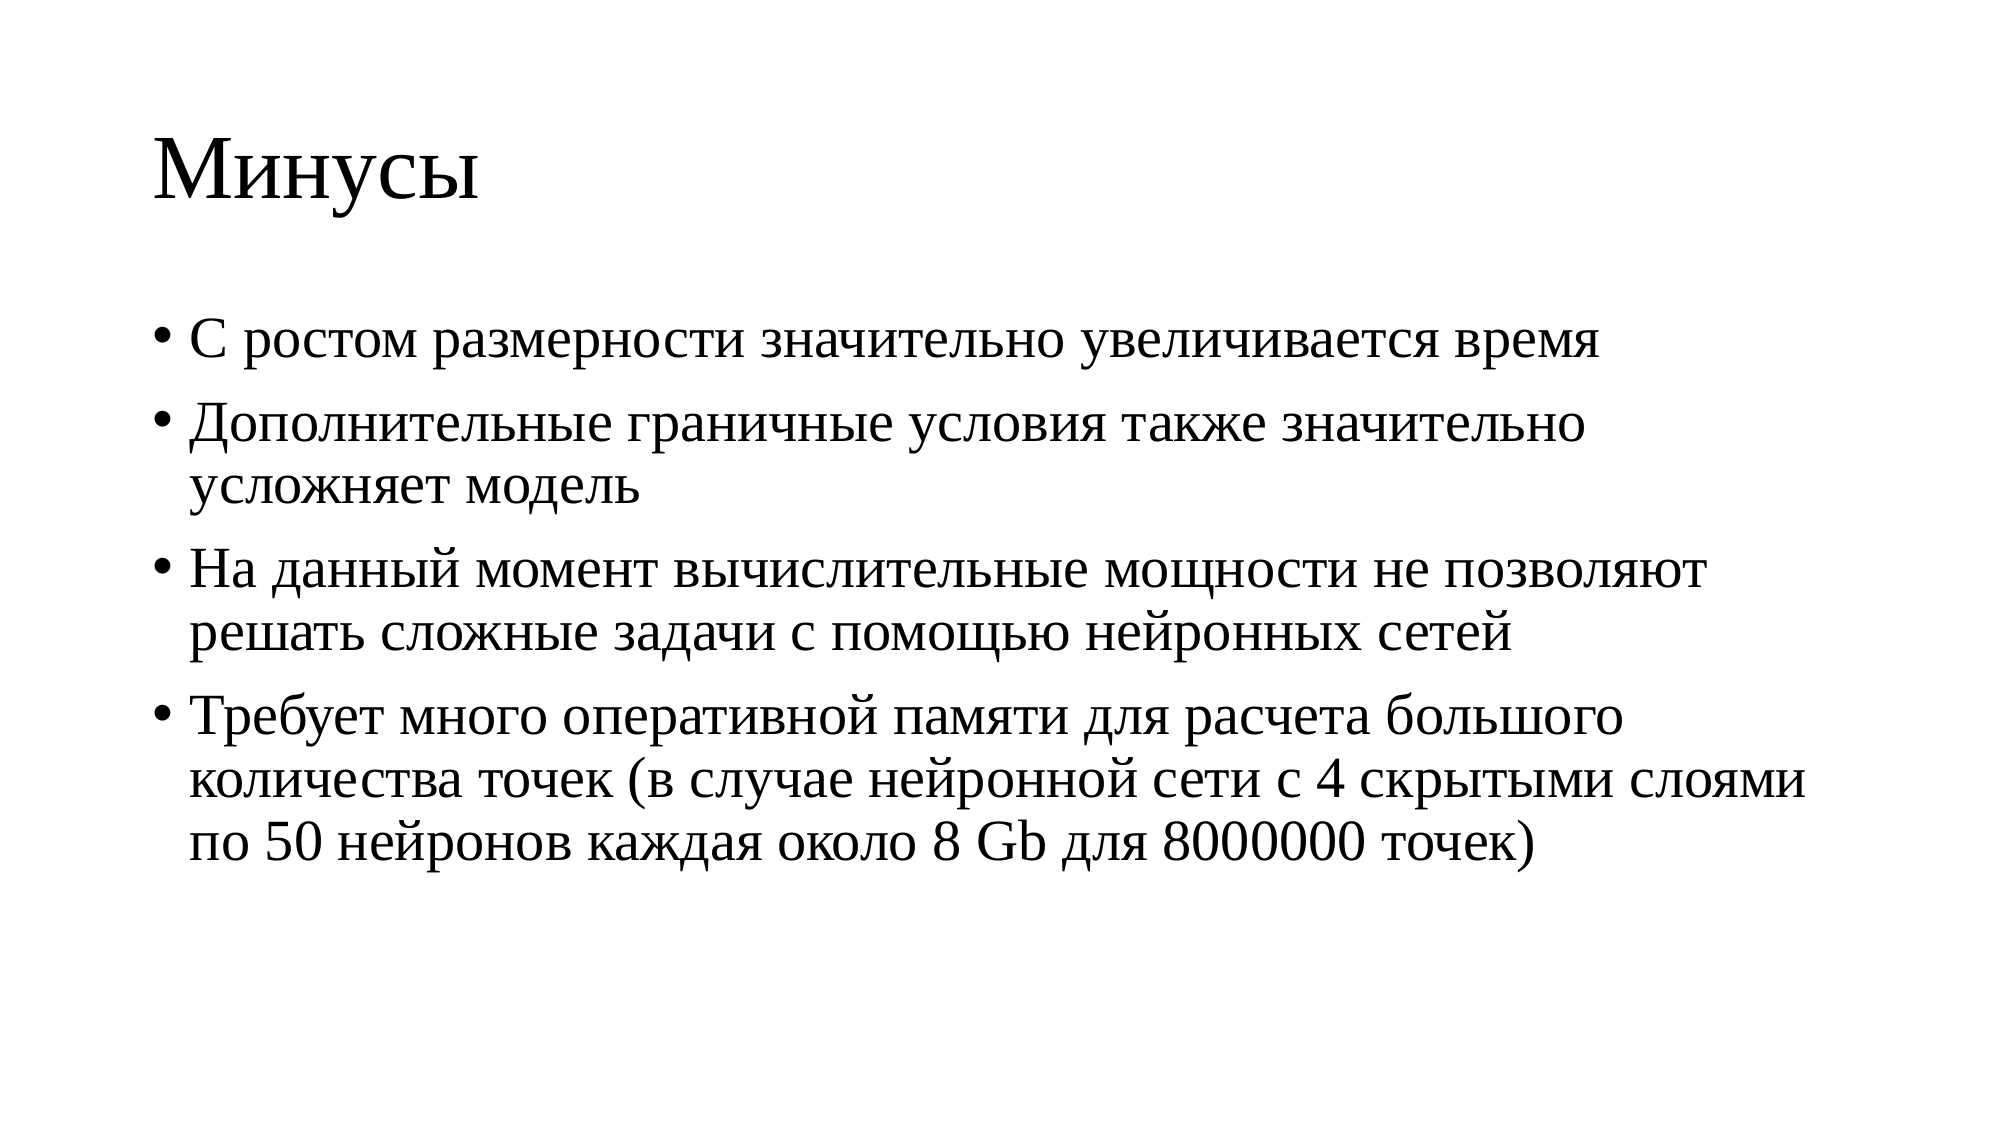

# Минусы
С ростом размерности значительно увеличивается время
Дополнительные граничные условия также значительно усложняет модель
На данный момент вычислительные мощности не позволяют решать сложные задачи с помощью нейронных сетей
Требует много оперативной памяти для расчета большого количества точек (в случае нейронной сети с 4 скрытыми слоями по 50 нейронов каждая около 8 Gb для 8000000 точек)